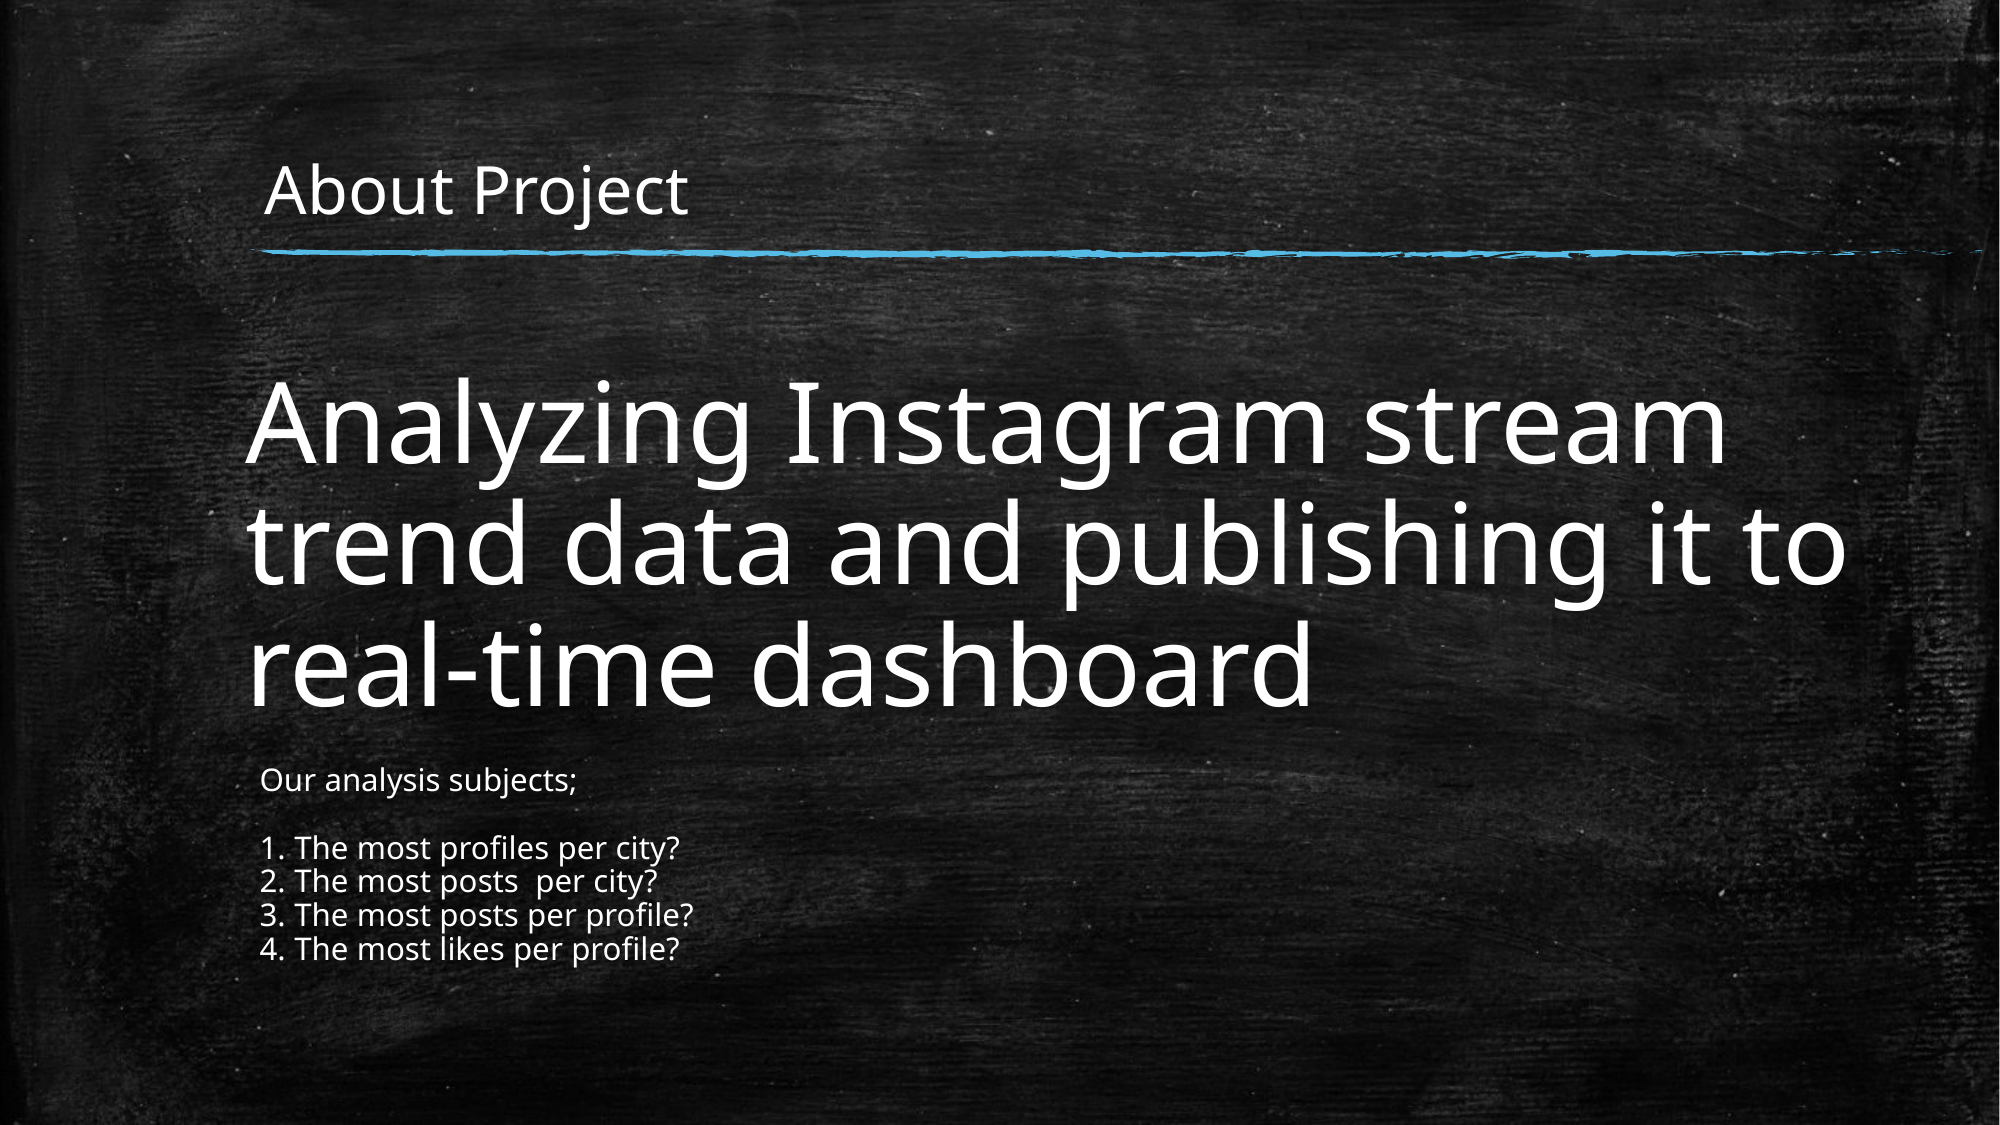

# About Project
Analyzing Instagram stream trend data and publishing it to real-time dashboard
Our analysis subjects;
1. The most profiles per city?
2. The most posts per city?
3. The most posts per profile?
4. The most likes per profile?